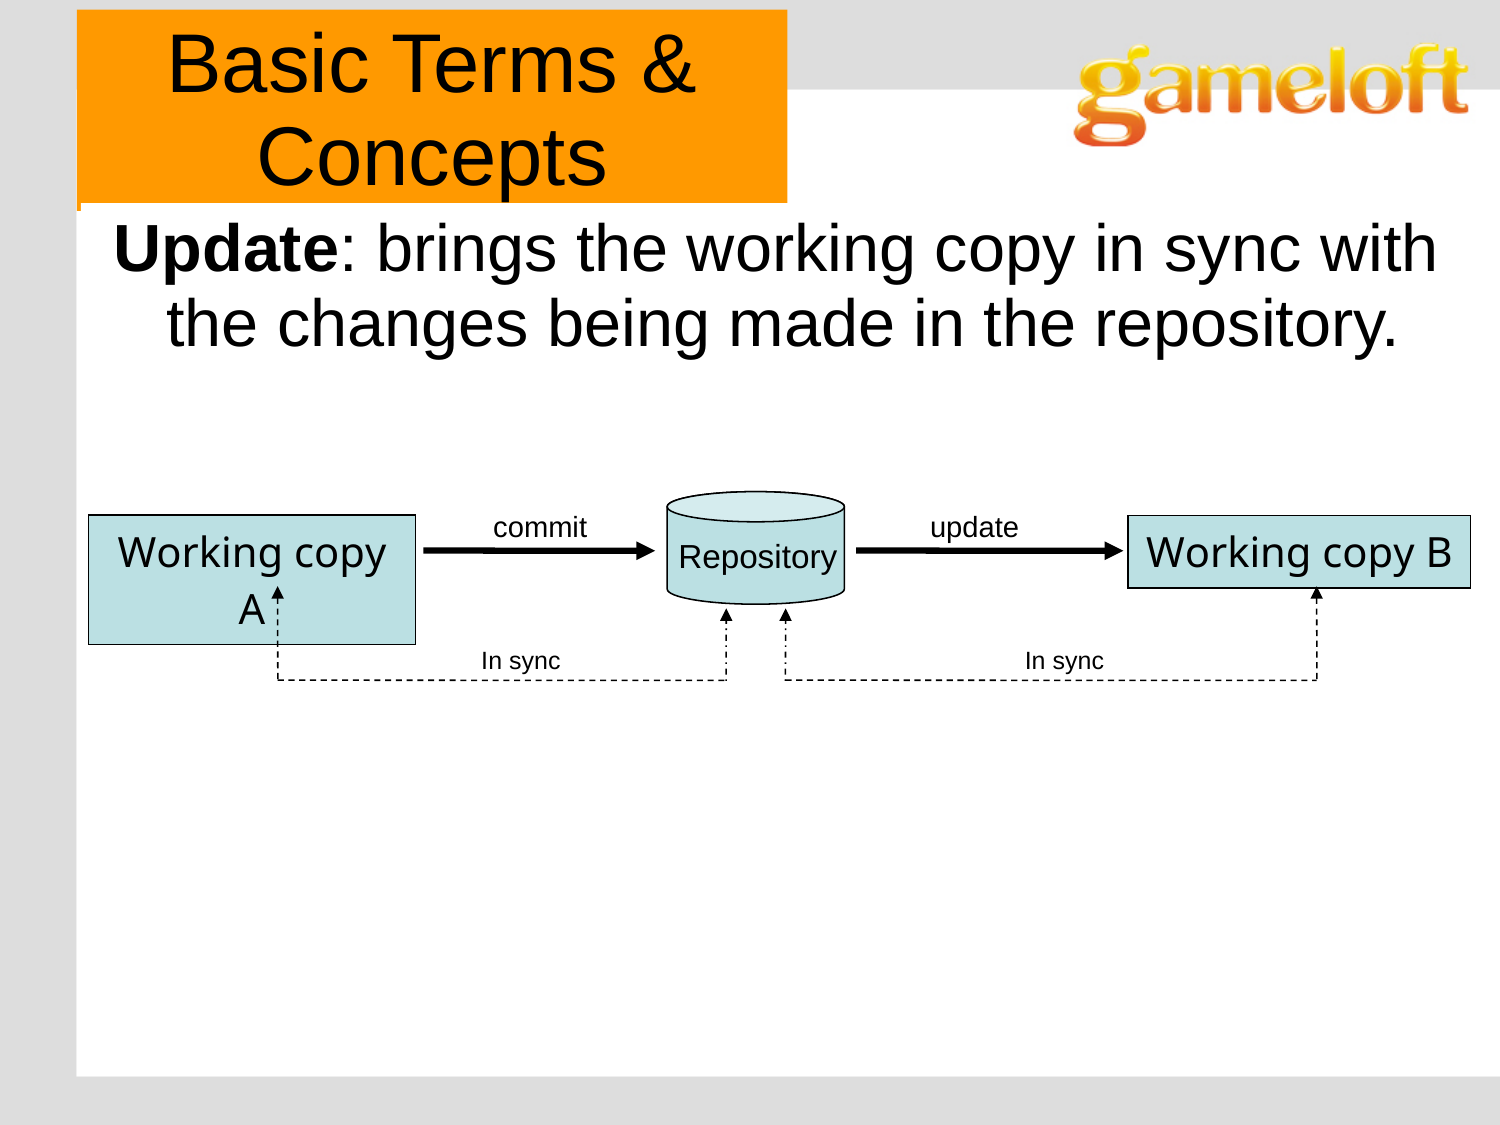

# Basic Terms & Concepts
Update: brings the working copy in sync with the changes being made in the repository.
commit
update
Working copy A
Local folder
Working copy B
Repository
In sync
In sync